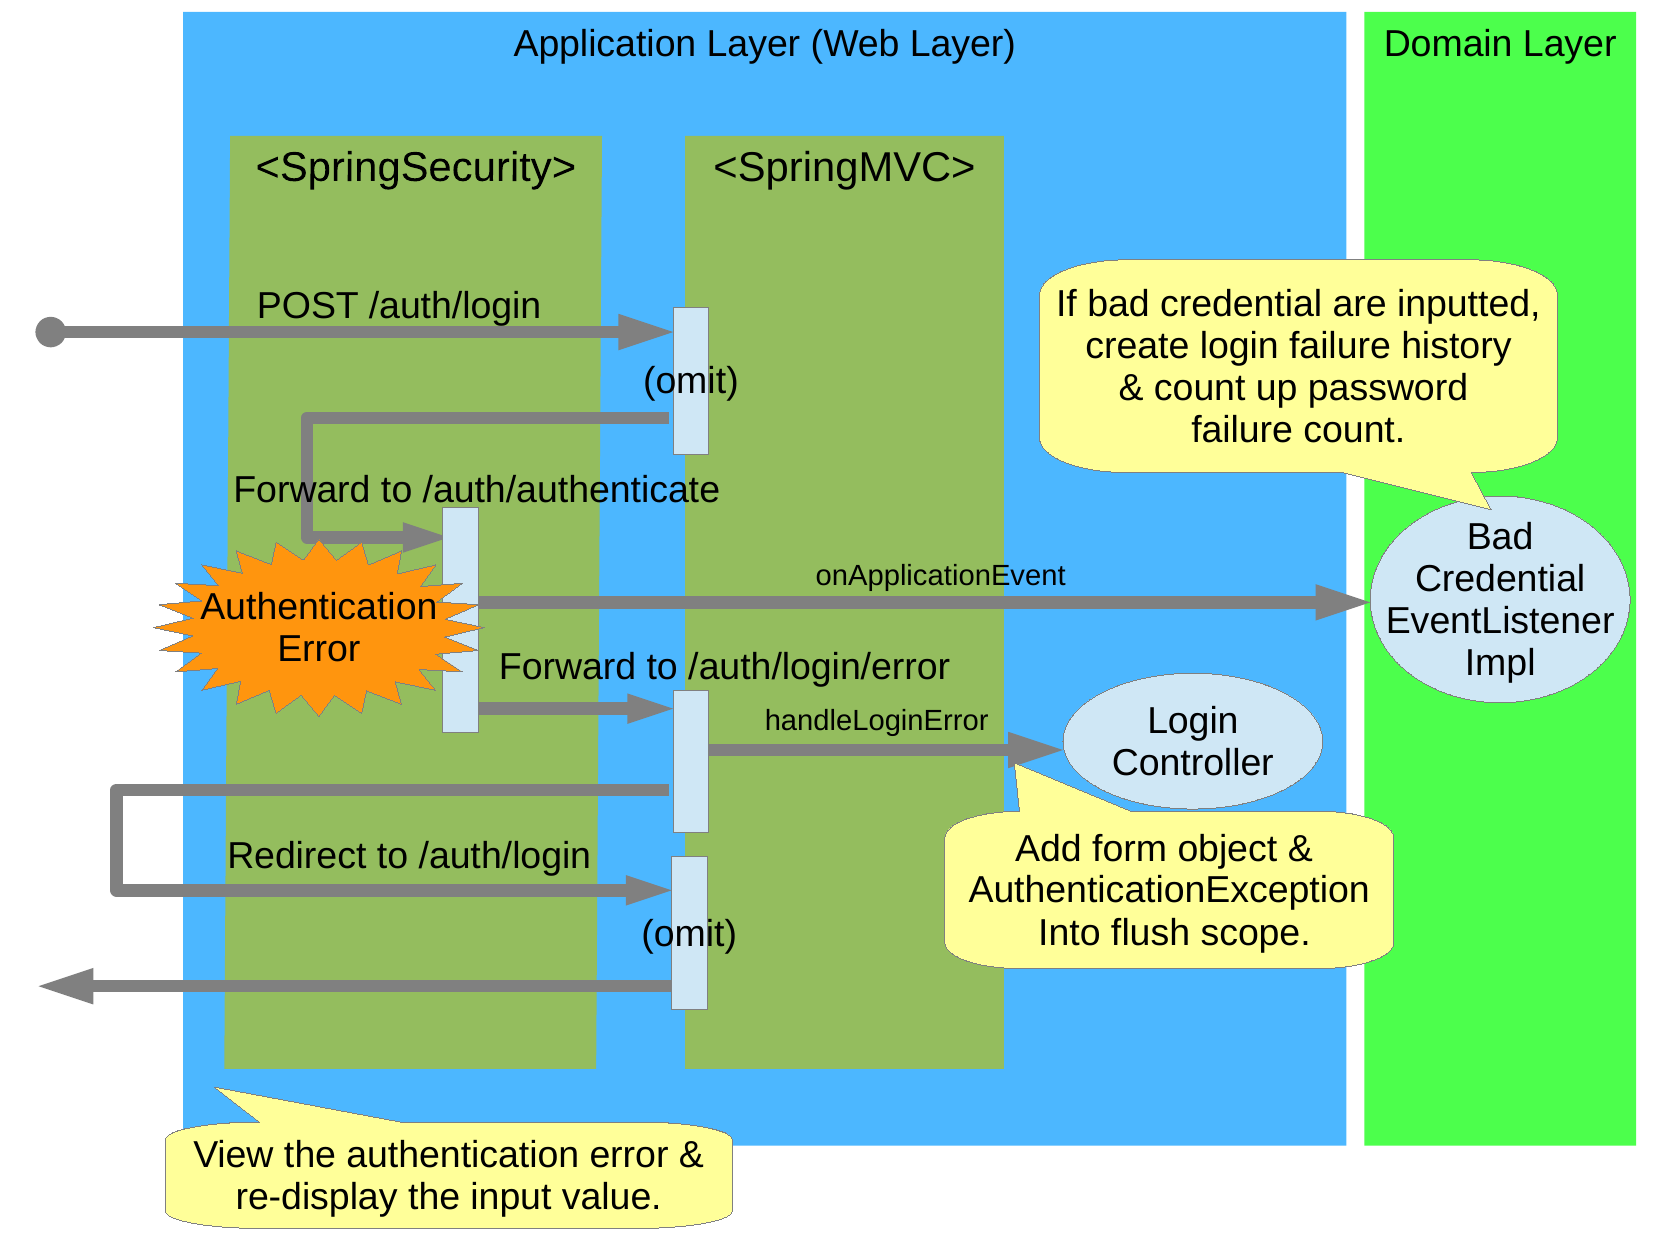

Welcome
page
Domain Layer
Application Layer (Web Layer)
<SpringSecurity>
<SpringMVC>
Login
Form
If bad credential are inputted,
create login failure history
& count up password
failure count.
POST /auth/login
(omit)
Forward to /auth/authenticate
Bad
Credential
EventListener
Impl
Authentication
Error
onApplicationEvent
Forward to /auth/login/error
Login
Controller
handleLoginError
Add form object &
AuthenticationException
 Into flush scope.
Redirect to /auth/login
(omit)
Login
Form
View the authentication error &
re-display the input value.